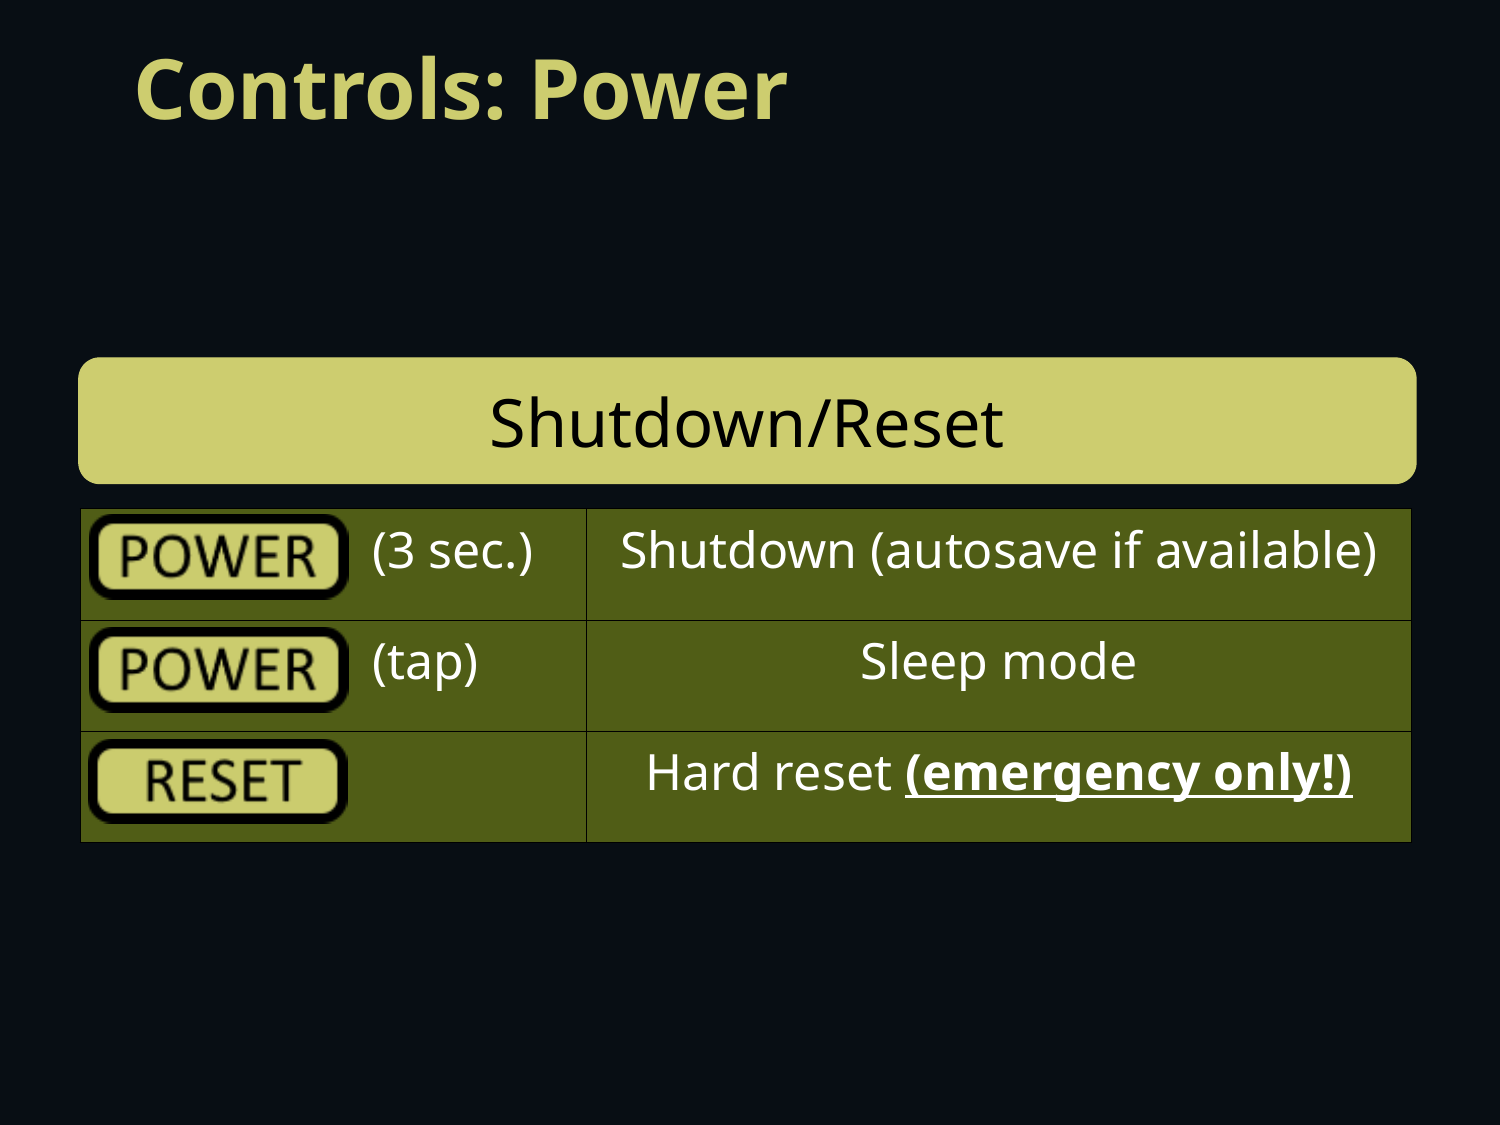

Controls: Power
Shutdown/Reset
| (3 sec.) | Shutdown (autosave if available) |
| --- | --- |
| (tap) | Sleep mode |
| | Hard reset (emergency only!) |